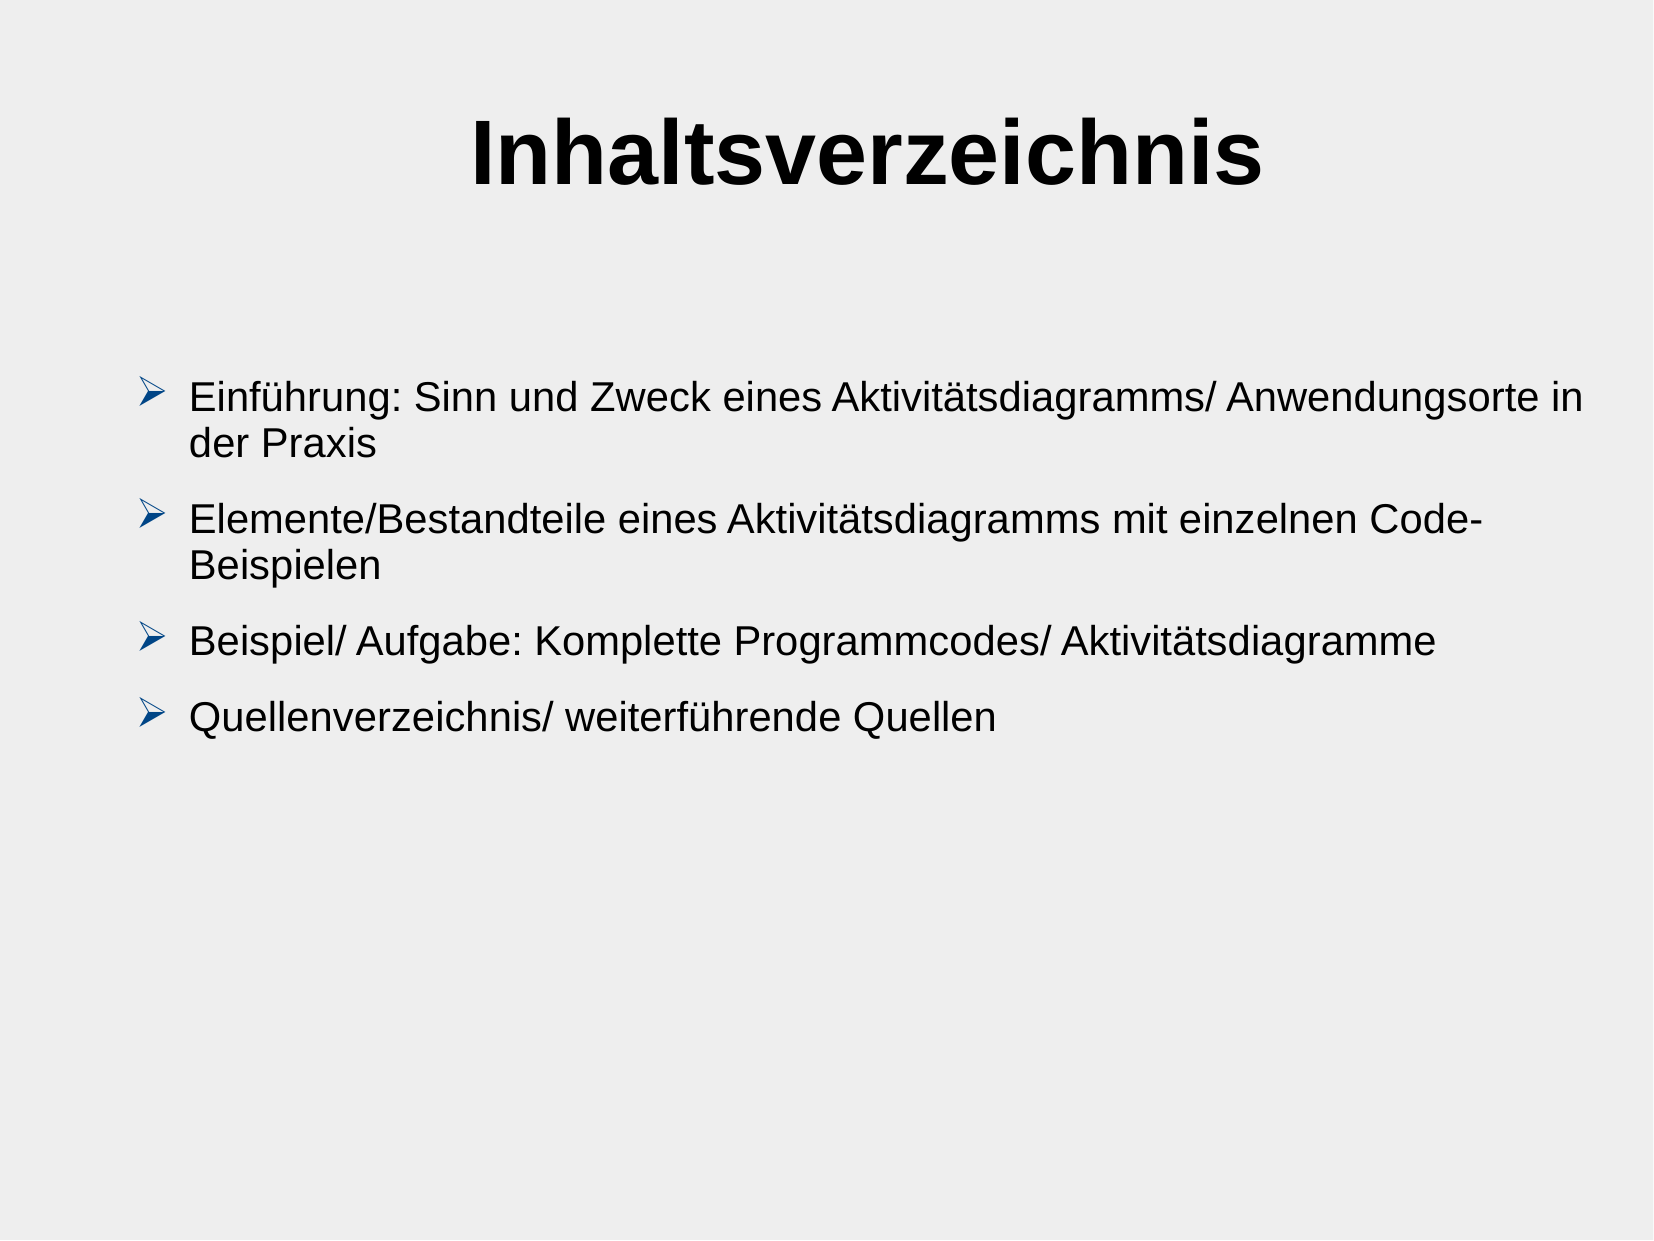

# Inhaltsverzeichnis
Einführung: Sinn und Zweck eines Aktivitätsdiagramms/ Anwendungsorte in der Praxis
Elemente/Bestandteile eines Aktivitätsdiagramms mit einzelnen Code-Beispielen
Beispiel/ Aufgabe: Komplette Programmcodes/ Aktivitätsdiagramme
Quellenverzeichnis/ weiterführende Quellen